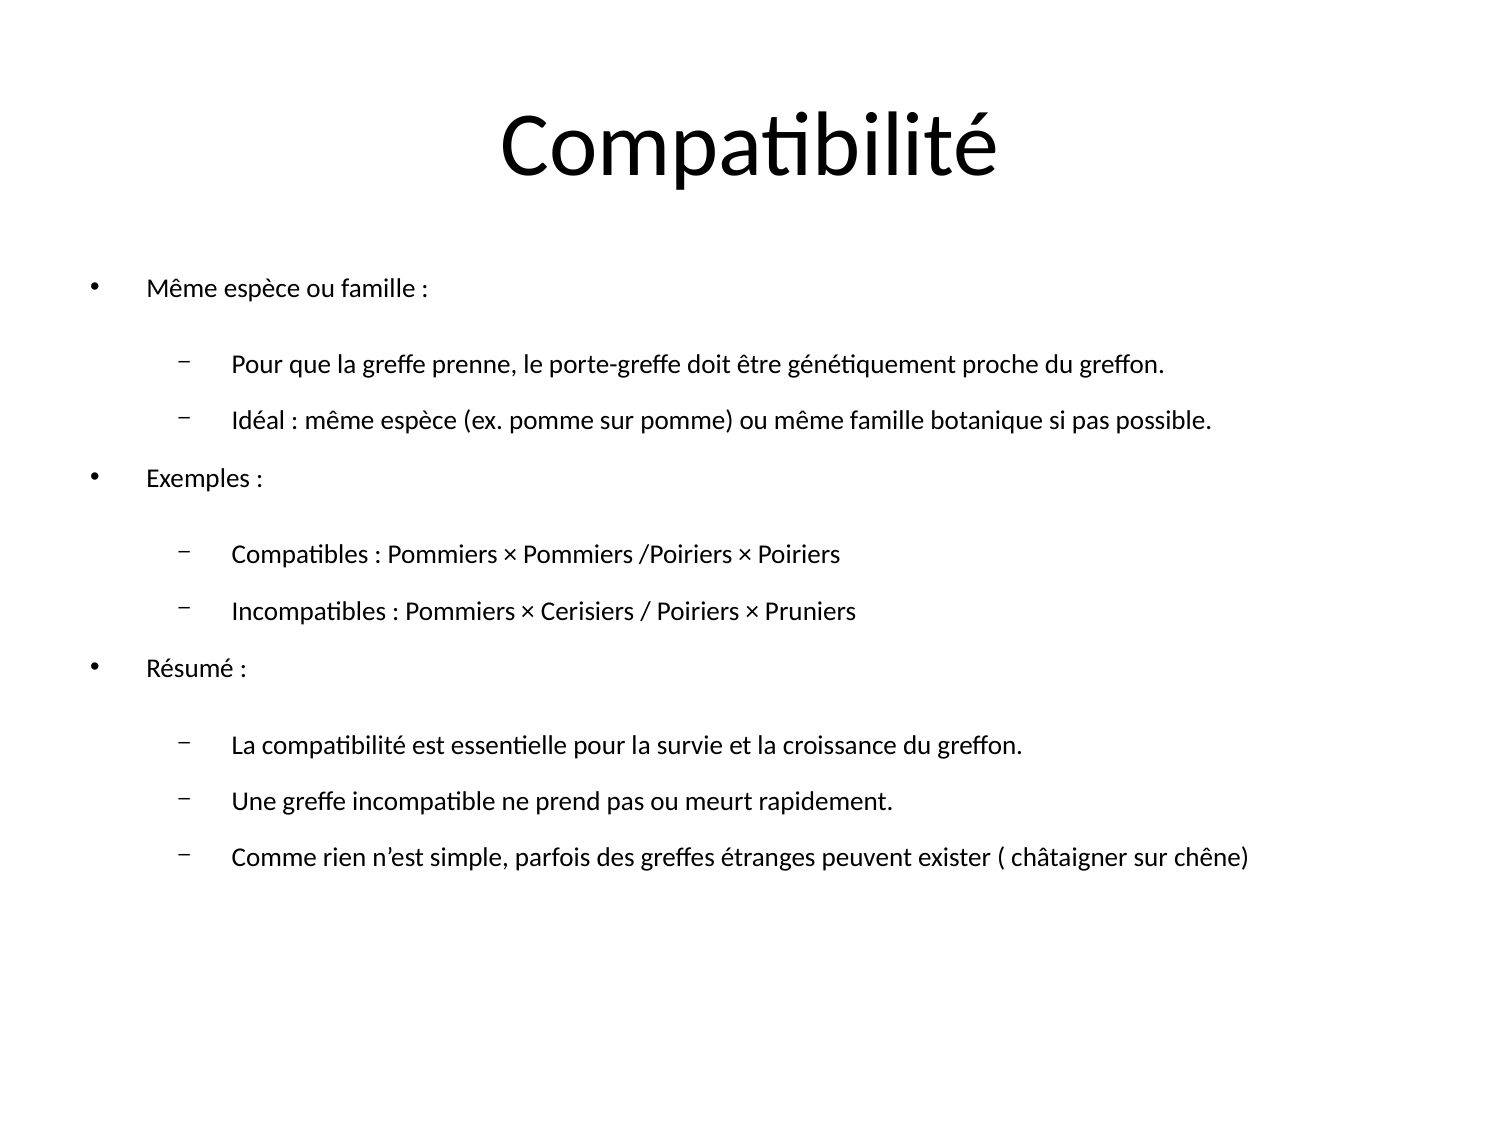

# Compatibilité
Même espèce ou famille :
Pour que la greffe prenne, le porte-greffe doit être génétiquement proche du greffon.
Idéal : même espèce (ex. pomme sur pomme) ou même famille botanique si pas possible.
Exemples :
Compatibles : Pommiers × Pommiers /Poiriers × Poiriers
Incompatibles : Pommiers × Cerisiers / Poiriers × Pruniers
Résumé :
La compatibilité est essentielle pour la survie et la croissance du greffon.
Une greffe incompatible ne prend pas ou meurt rapidement.
Comme rien n’est simple, parfois des greffes étranges peuvent exister ( châtaigner sur chêne)